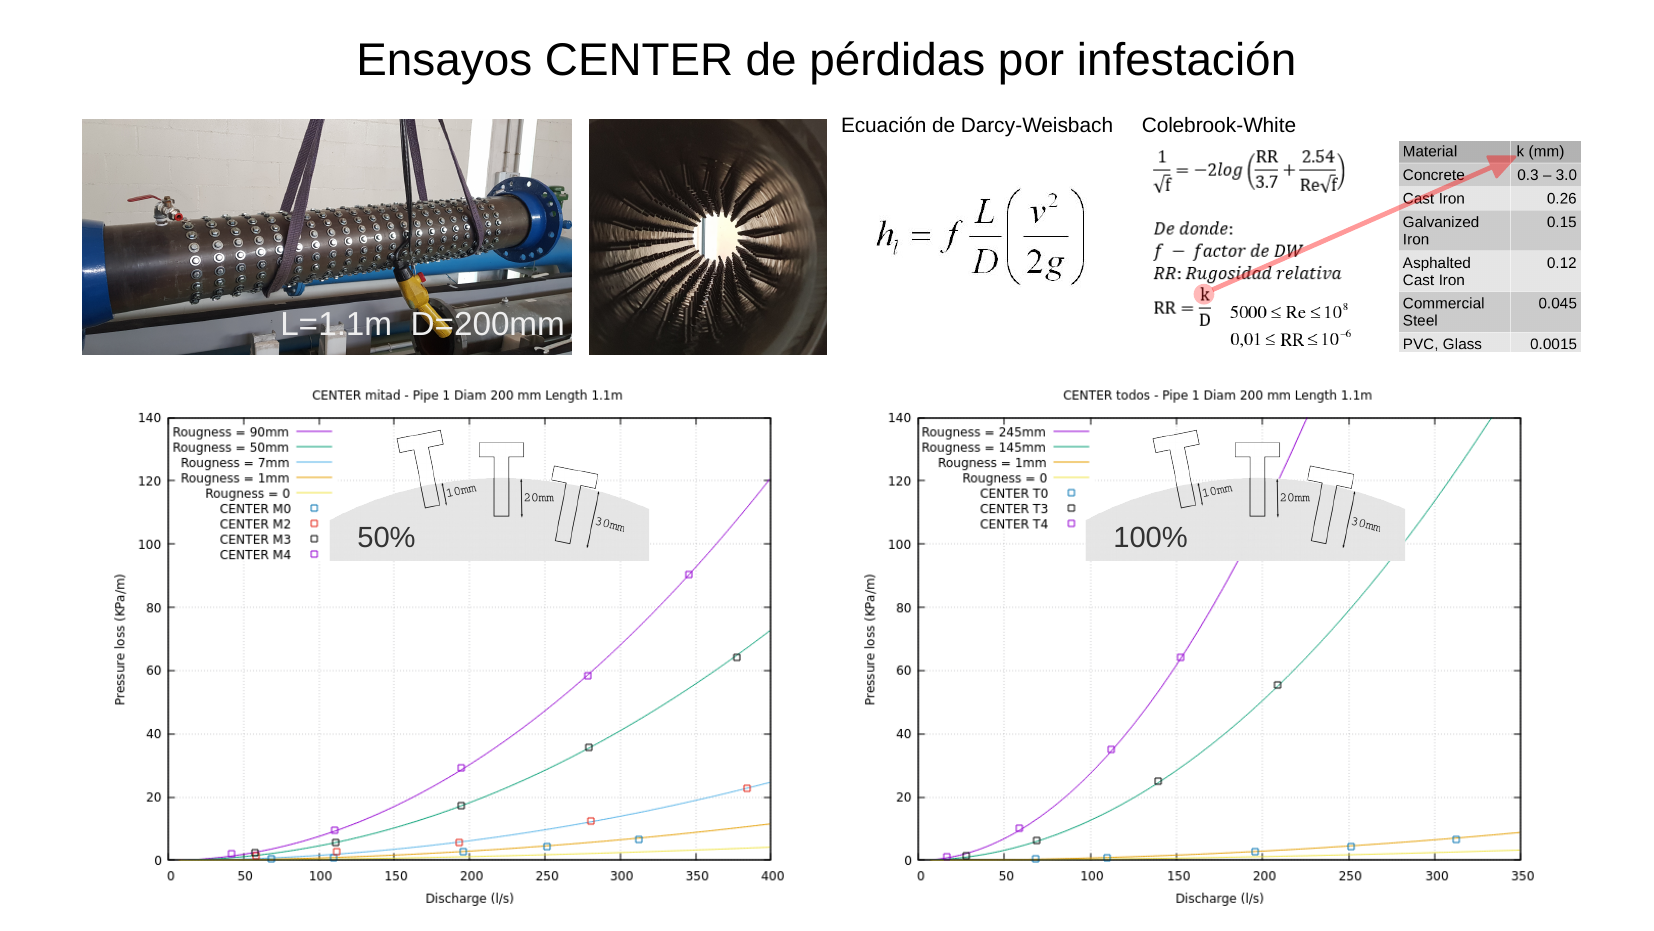

# Ensayos CENTER de pérdidas por infestación
Ecuación de Darcy-Weisbach Colebrook-White
L=1.1m D=200mm
50%
100%
Relación entre rugosidad y nivel de infestación